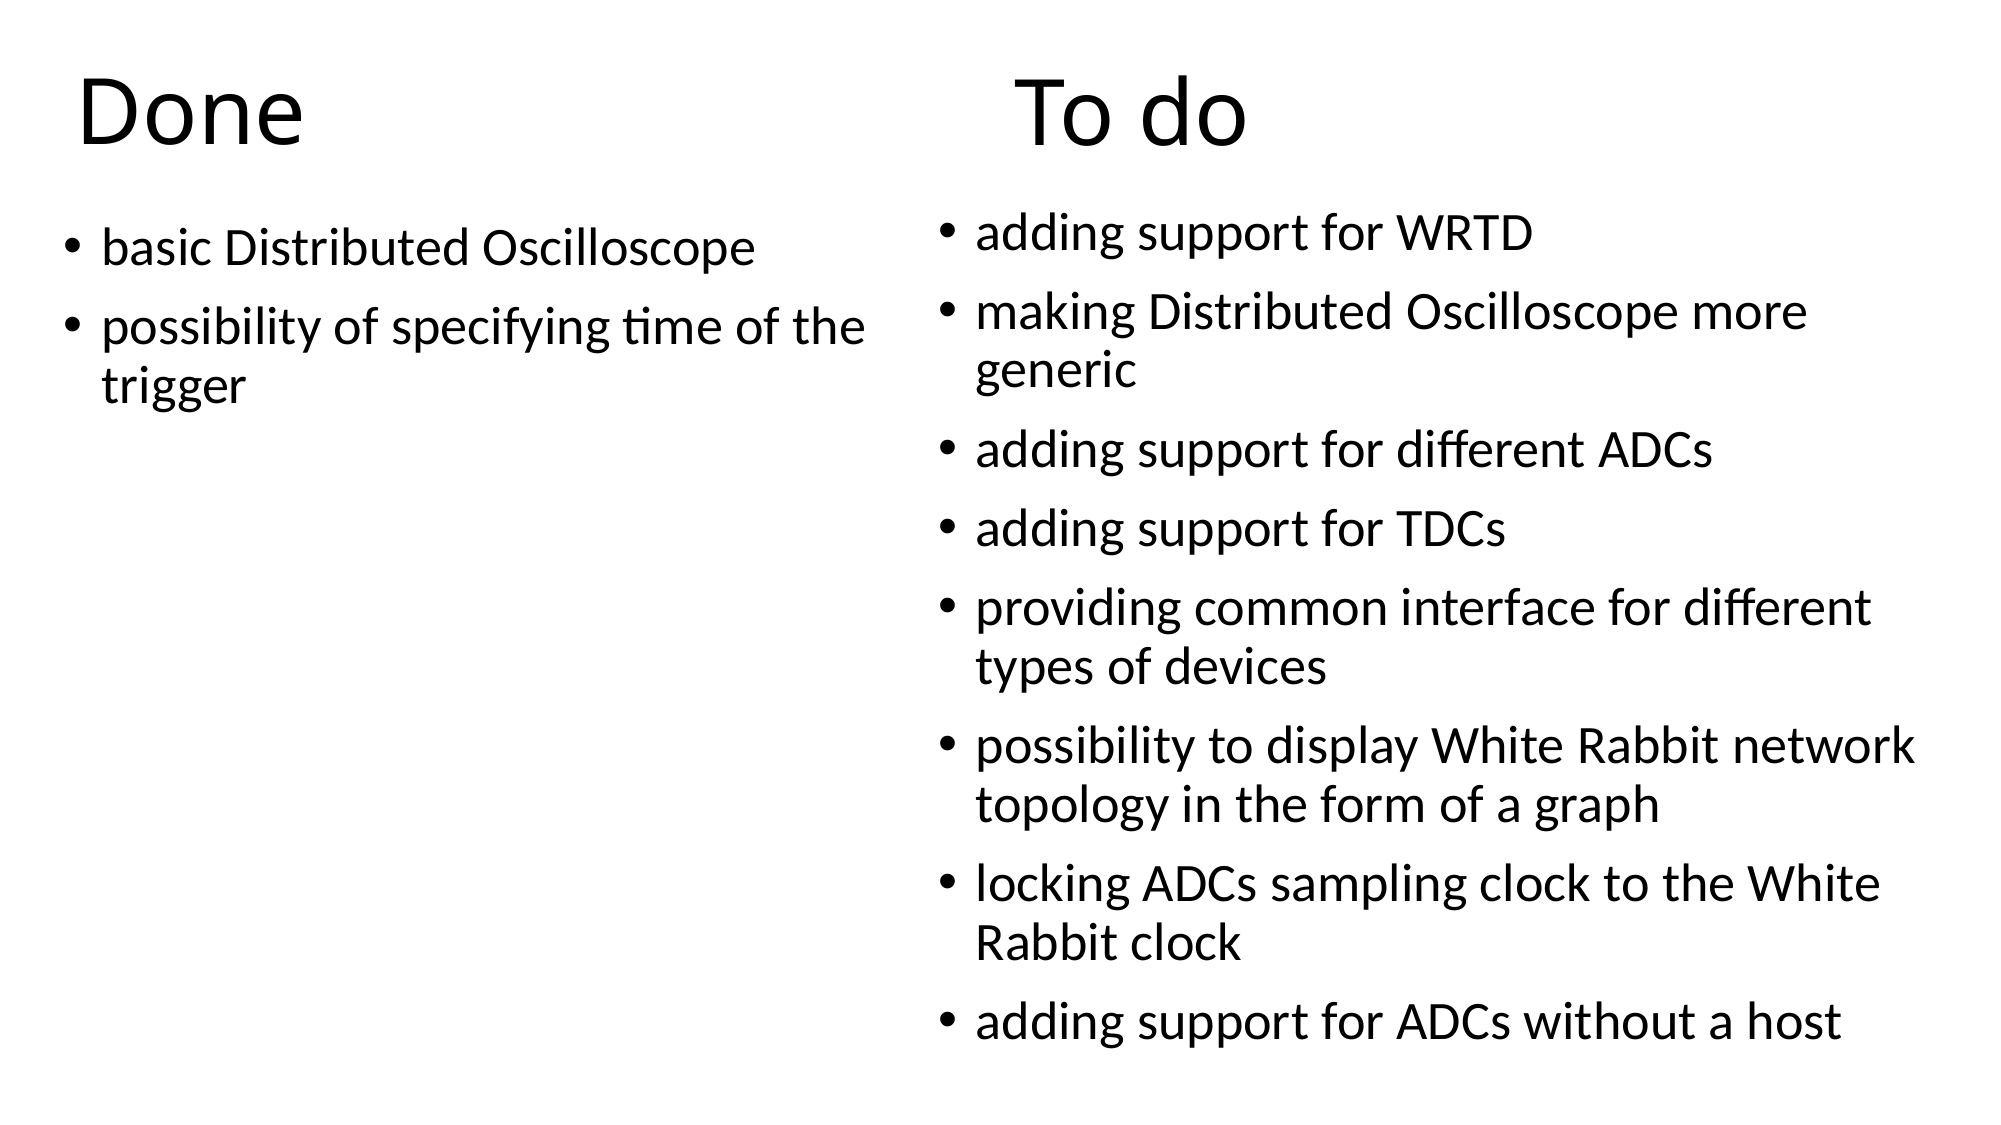

# Done
To do
adding support for WRTD
making Distributed Oscilloscope more generic
adding support for different ADCs
adding support for TDCs
providing common interface for different types of devices
possibility to display White Rabbit network topology in the form of a graph
locking ADCs sampling clock to the White Rabbit clock
adding support for ADCs without a host
basic Distributed Oscilloscope
possibility of specifying time of the trigger